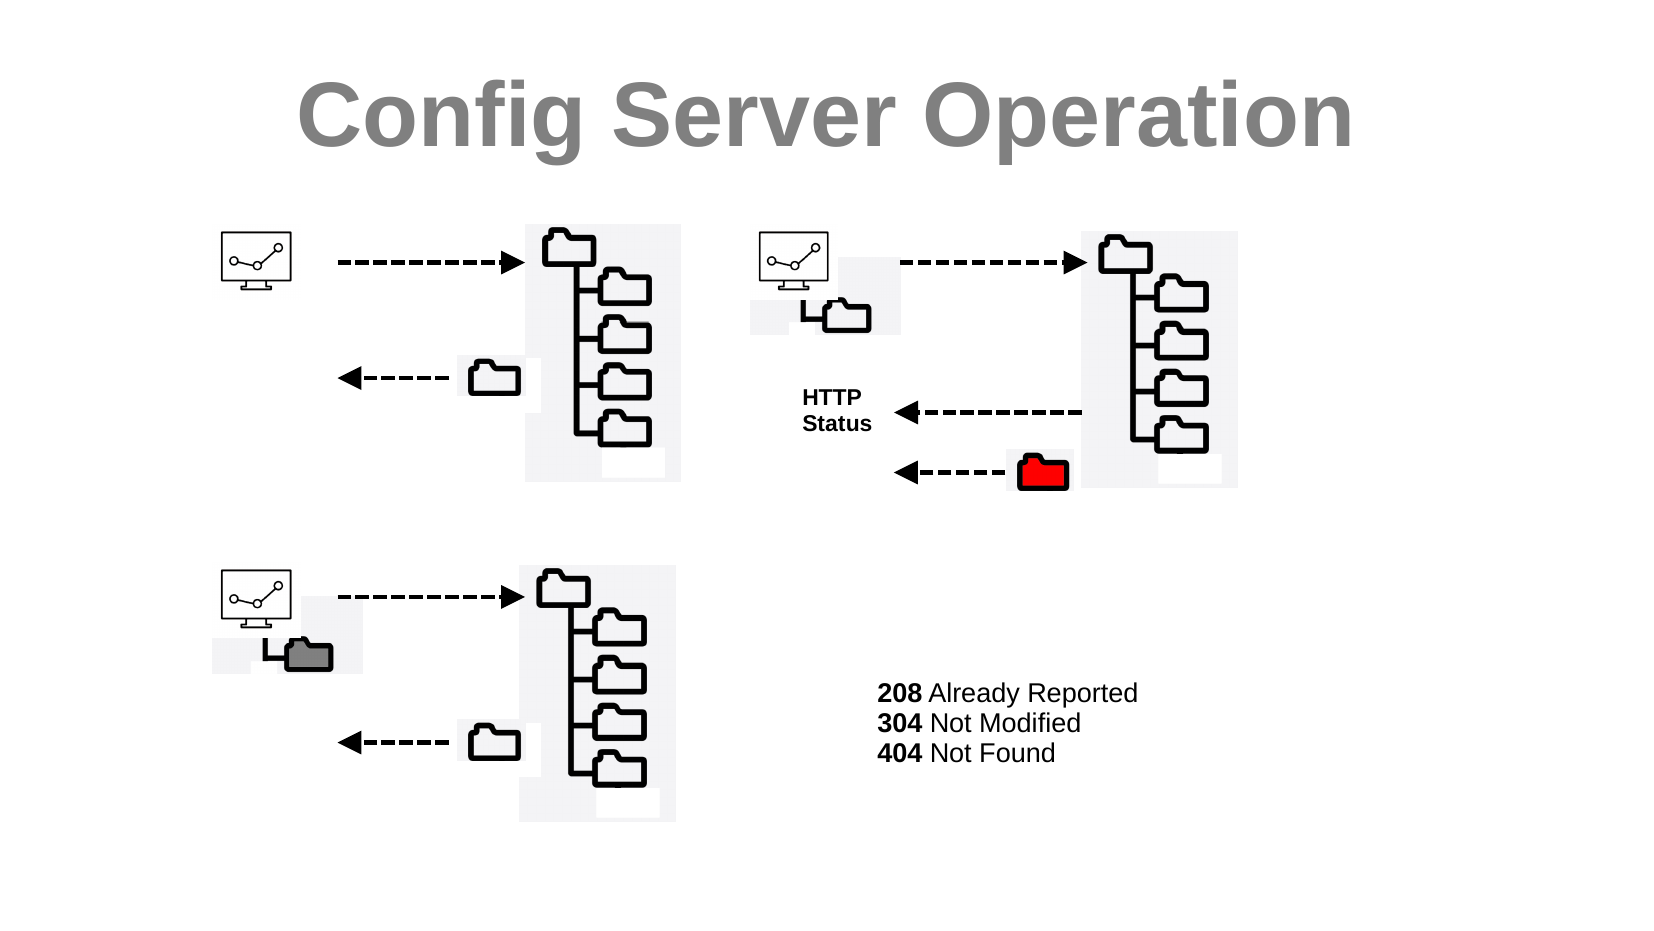

# Config Server Operation
HTTP
Status
208 Already Reported
304 Not Modified
404 Not Found